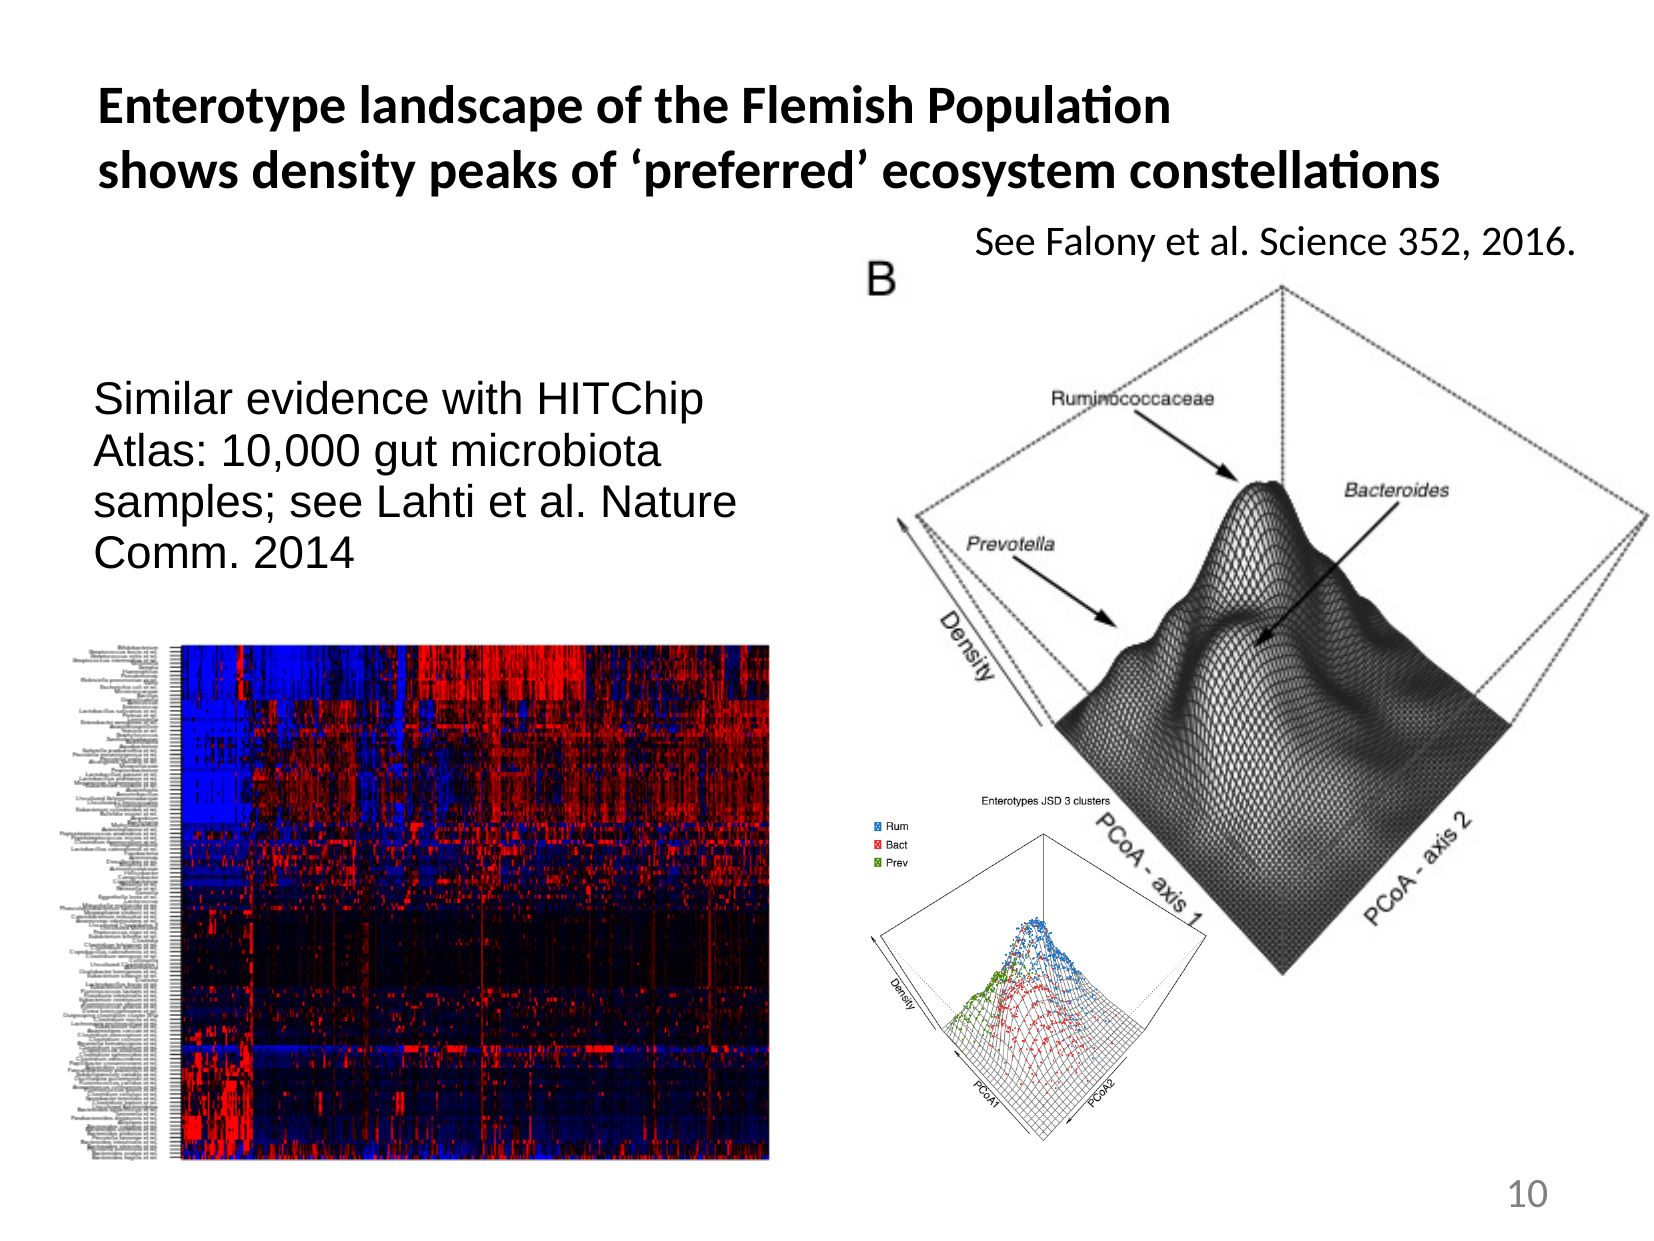

# Enterotype landscape of the Flemish Population shows density peaks of ‘preferred’ ecosystem constellations
See Falony et al. Science 352, 2016.
Similar evidence with HITChip Atlas: 10,000 gut microbiota samples; see Lahti et al. Nature Comm. 2014